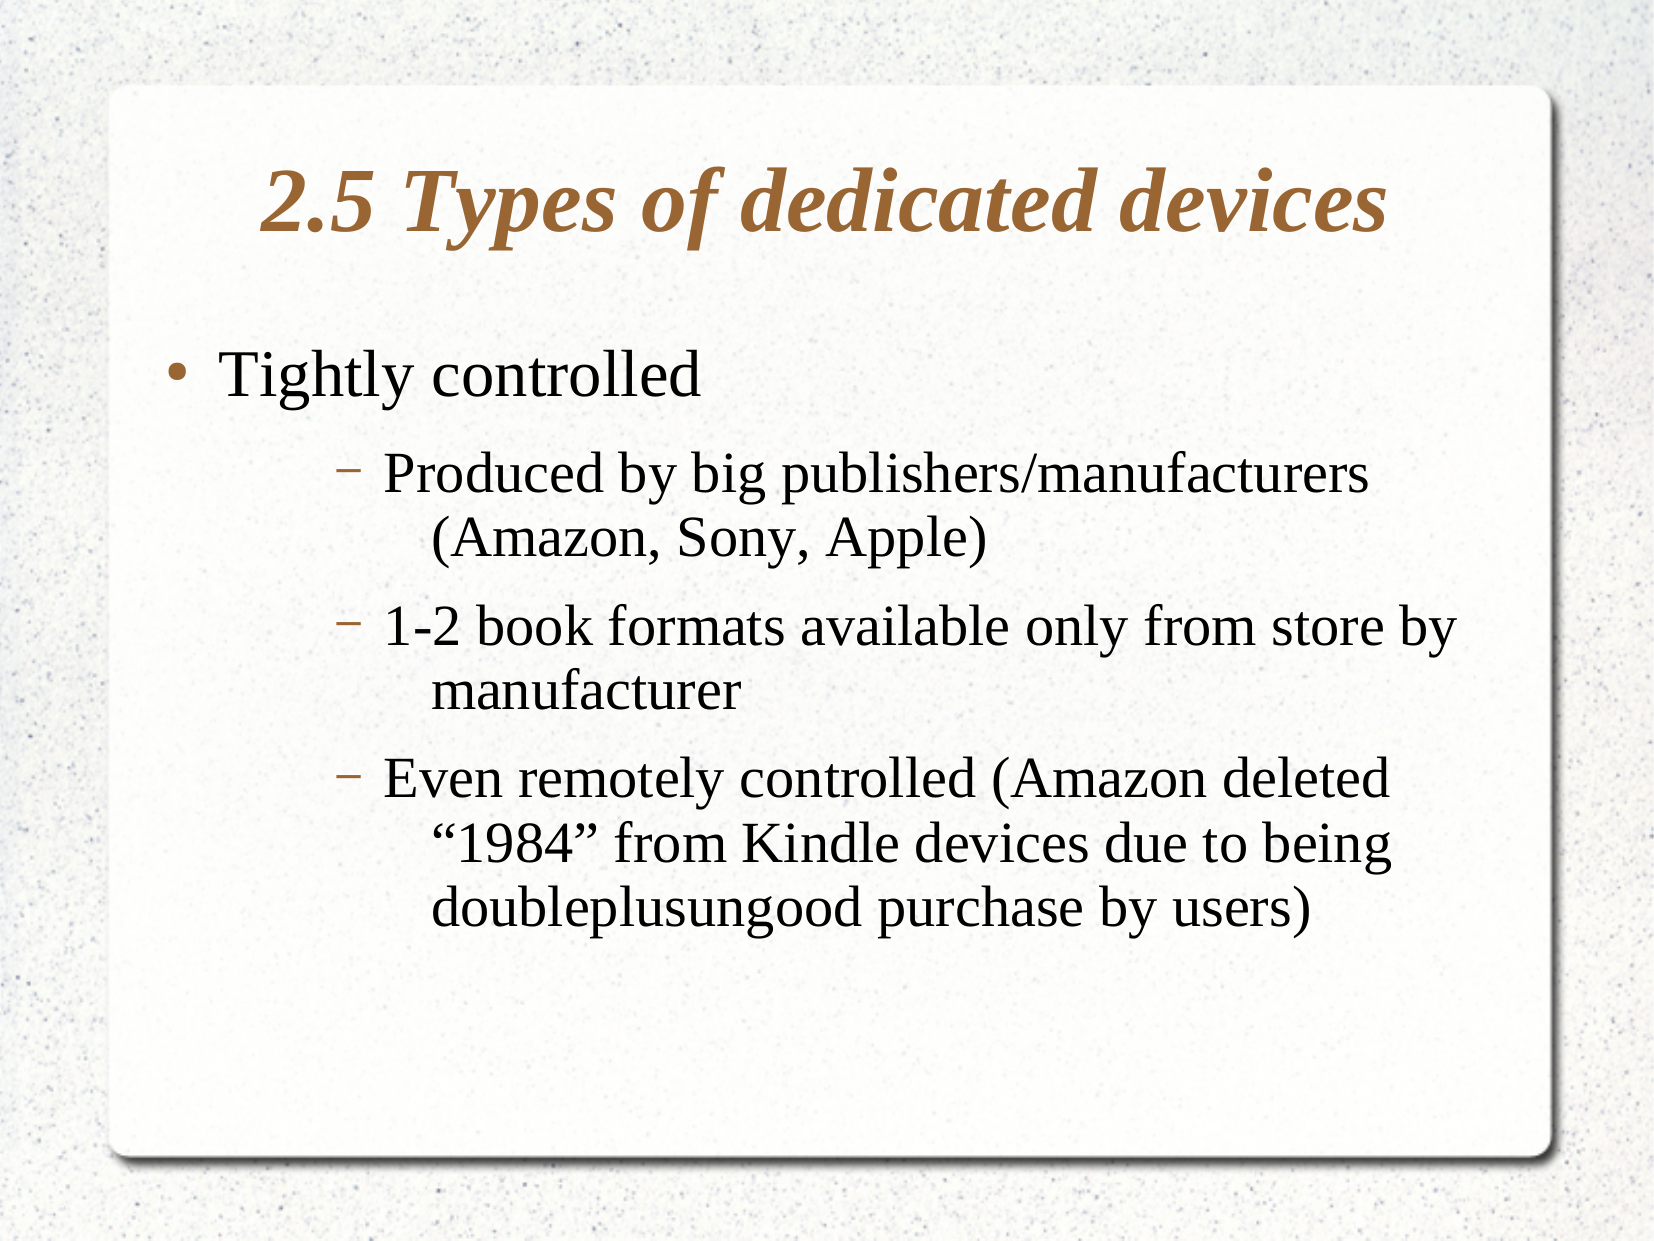

# 2.5 Types of dedicated devices
Tightly controlled
Produced by big publishers/manufacturers (Amazon, Sony, Apple)
1-2 book formats available only from store by manufacturer
Even remotely controlled (Amazon deleted “1984” from Kindle devices due to being doubleplusungood purchase by users)